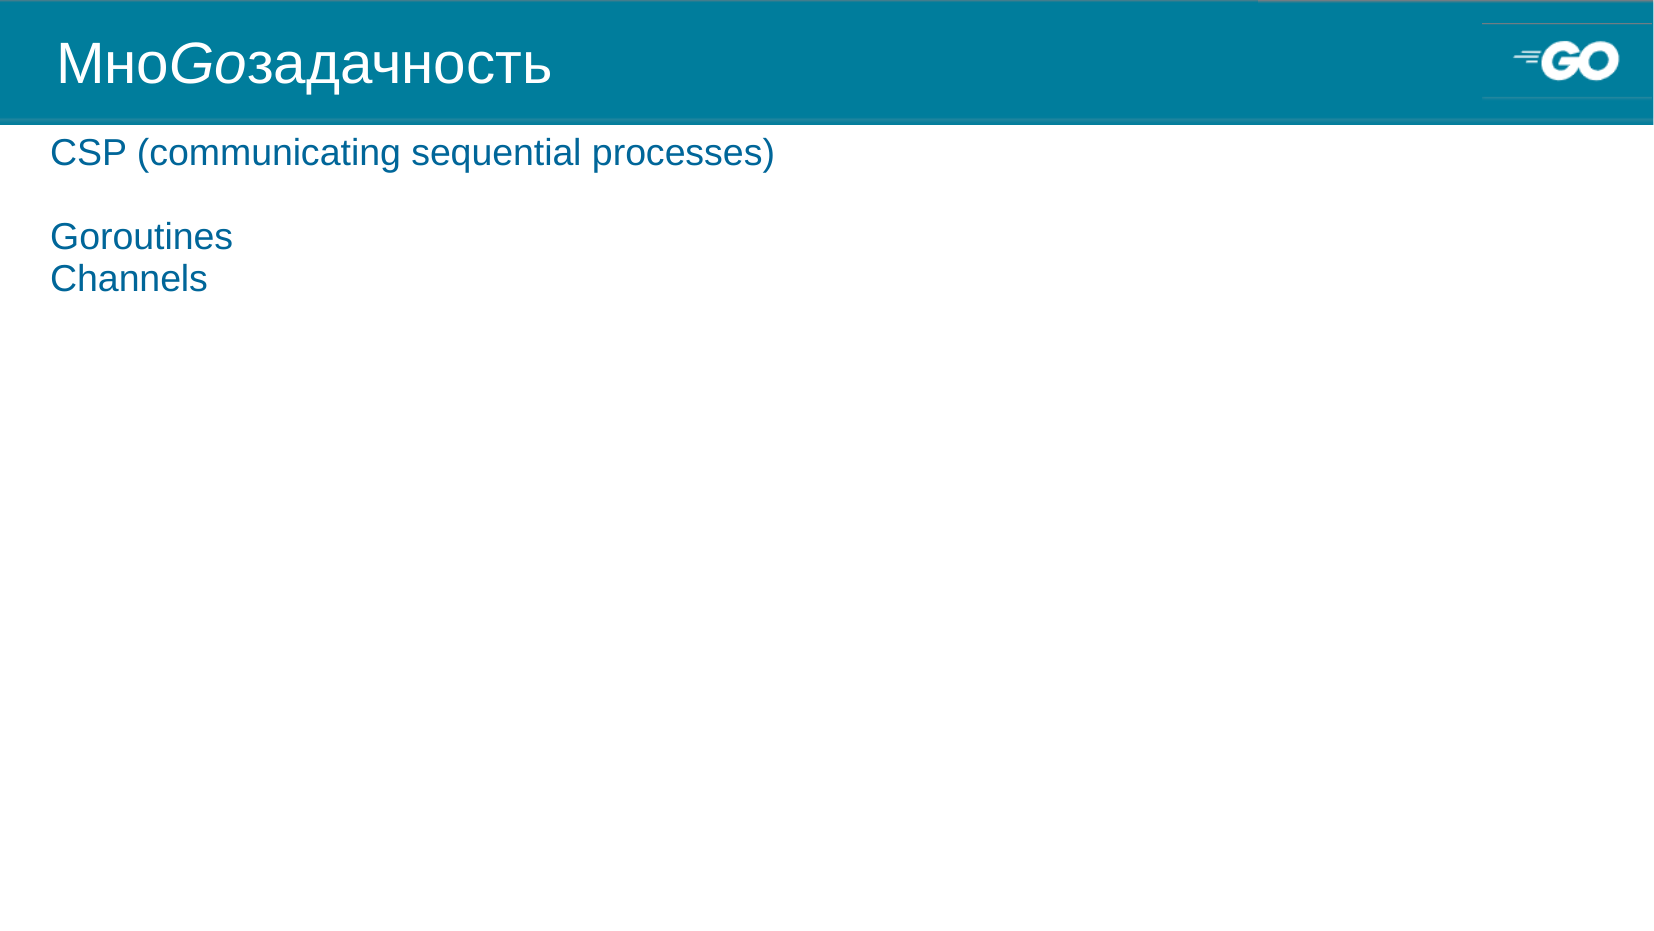

МноGoзадачность
CSP (communicating sequential processes)
Goroutines
Channels